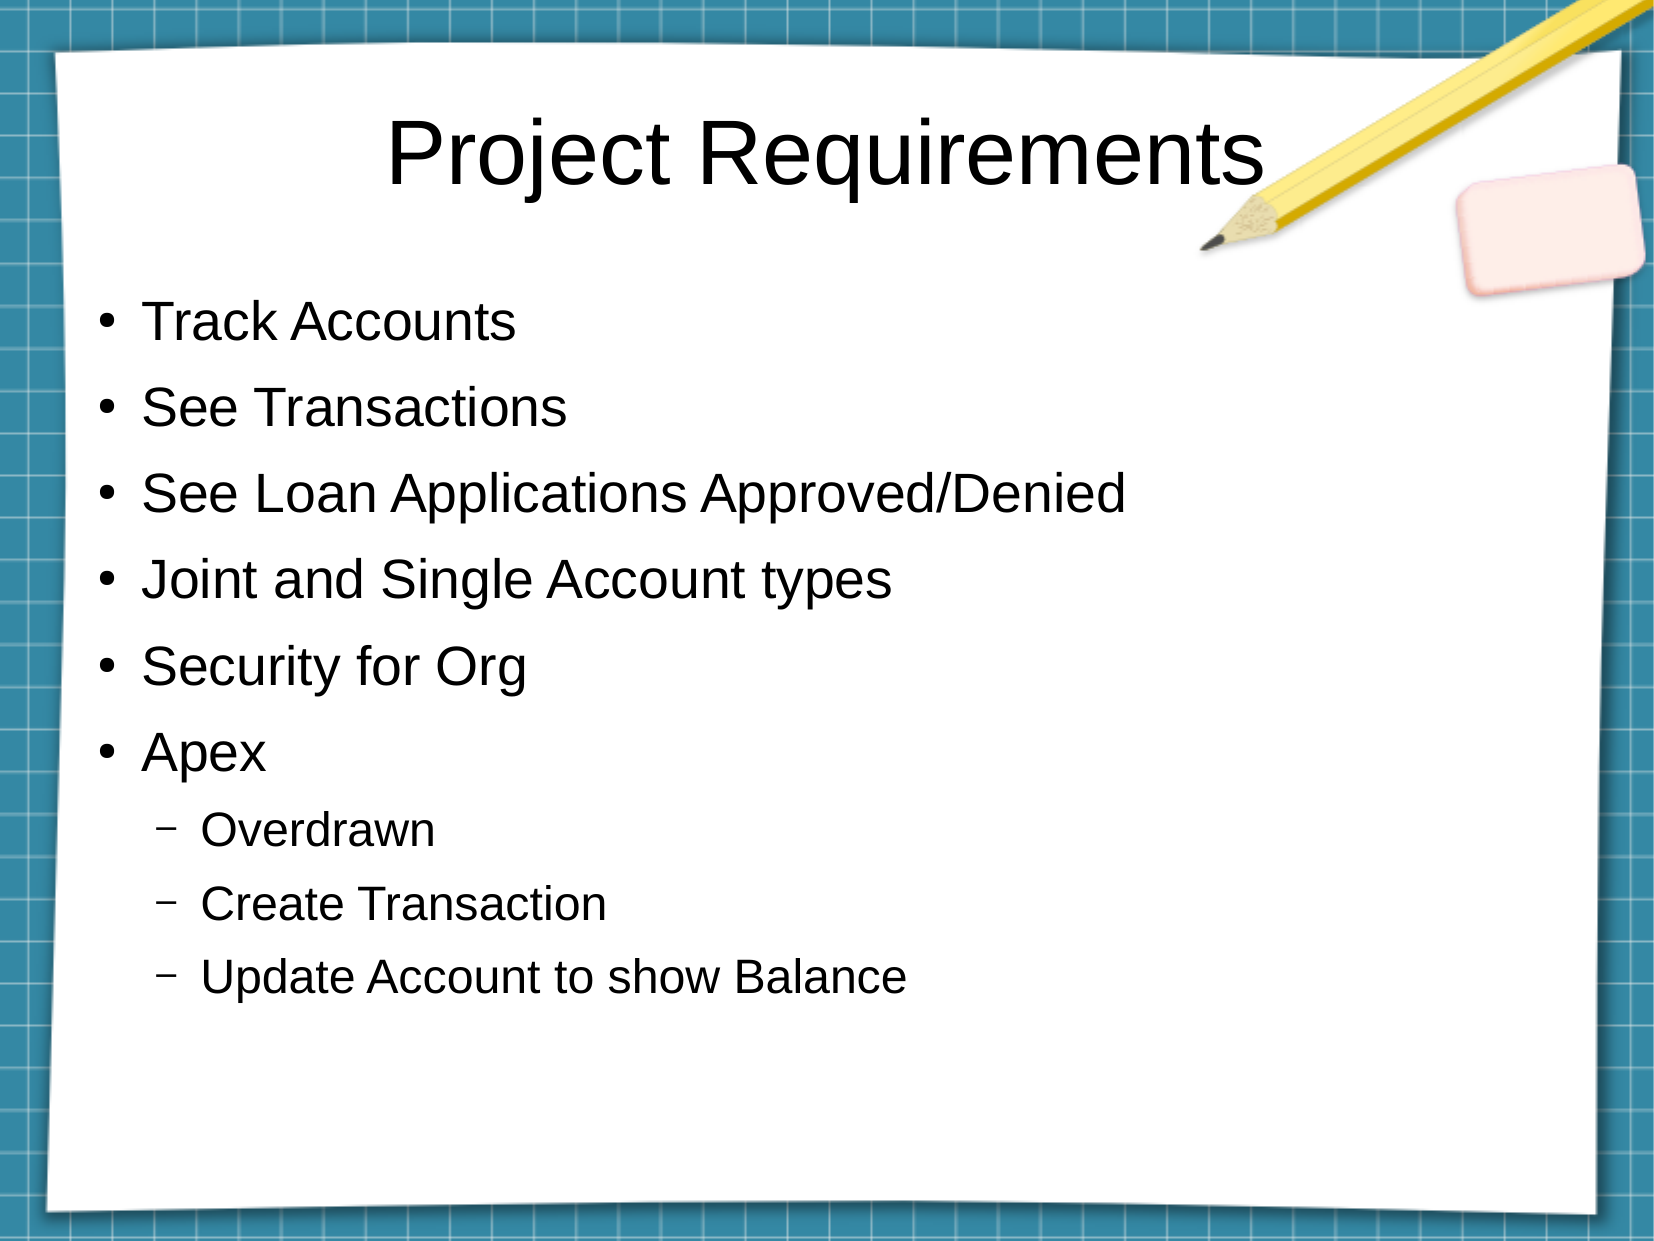

# Project Requirements
Track Accounts
See Transactions
See Loan Applications Approved/Denied
Joint and Single Account types
Security for Org
Apex
Overdrawn
Create Transaction
Update Account to show Balance